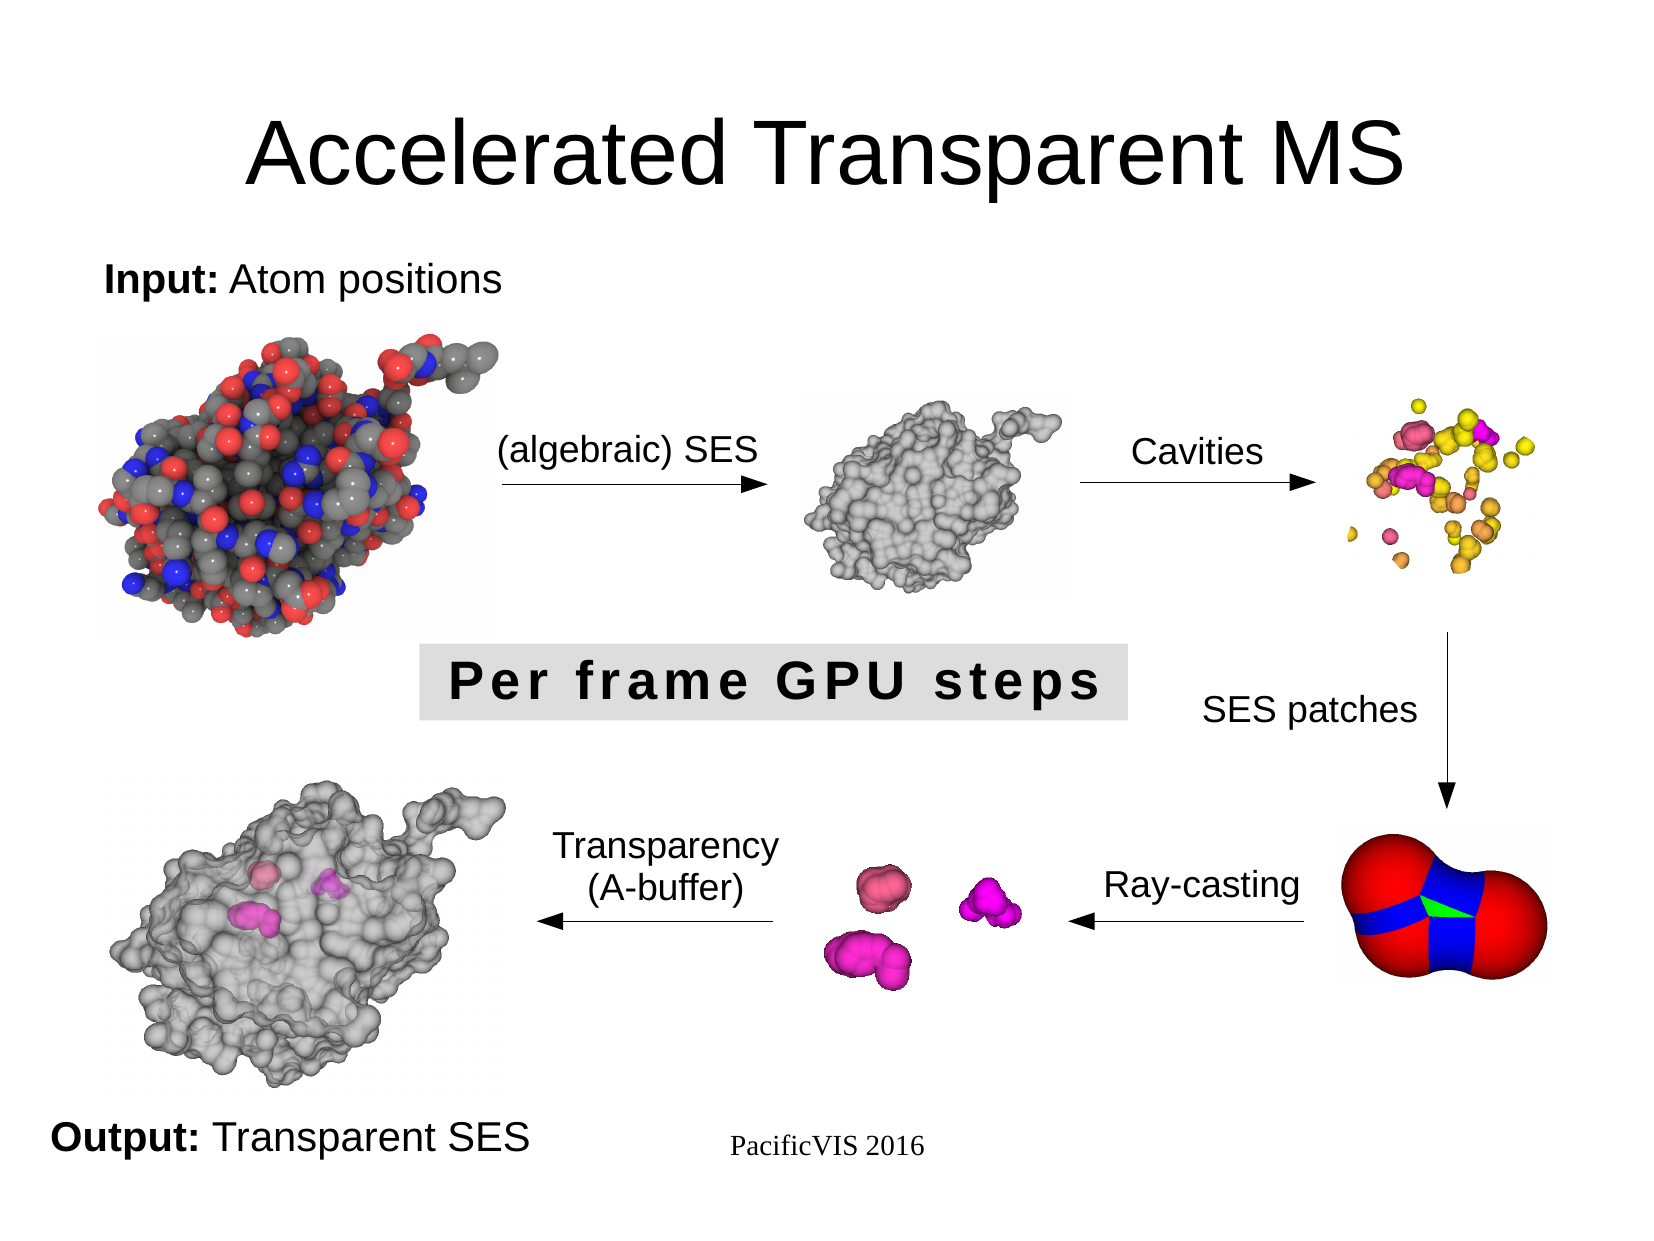

# Accelerated Transparent MS
Input: Atom positions
(algebraic) SES
Cavities
Per frame GPU steps
SES patches
Transparency
(A-buffer)
Ray-casting
Output: Transparent SES
PacificVIS 2016